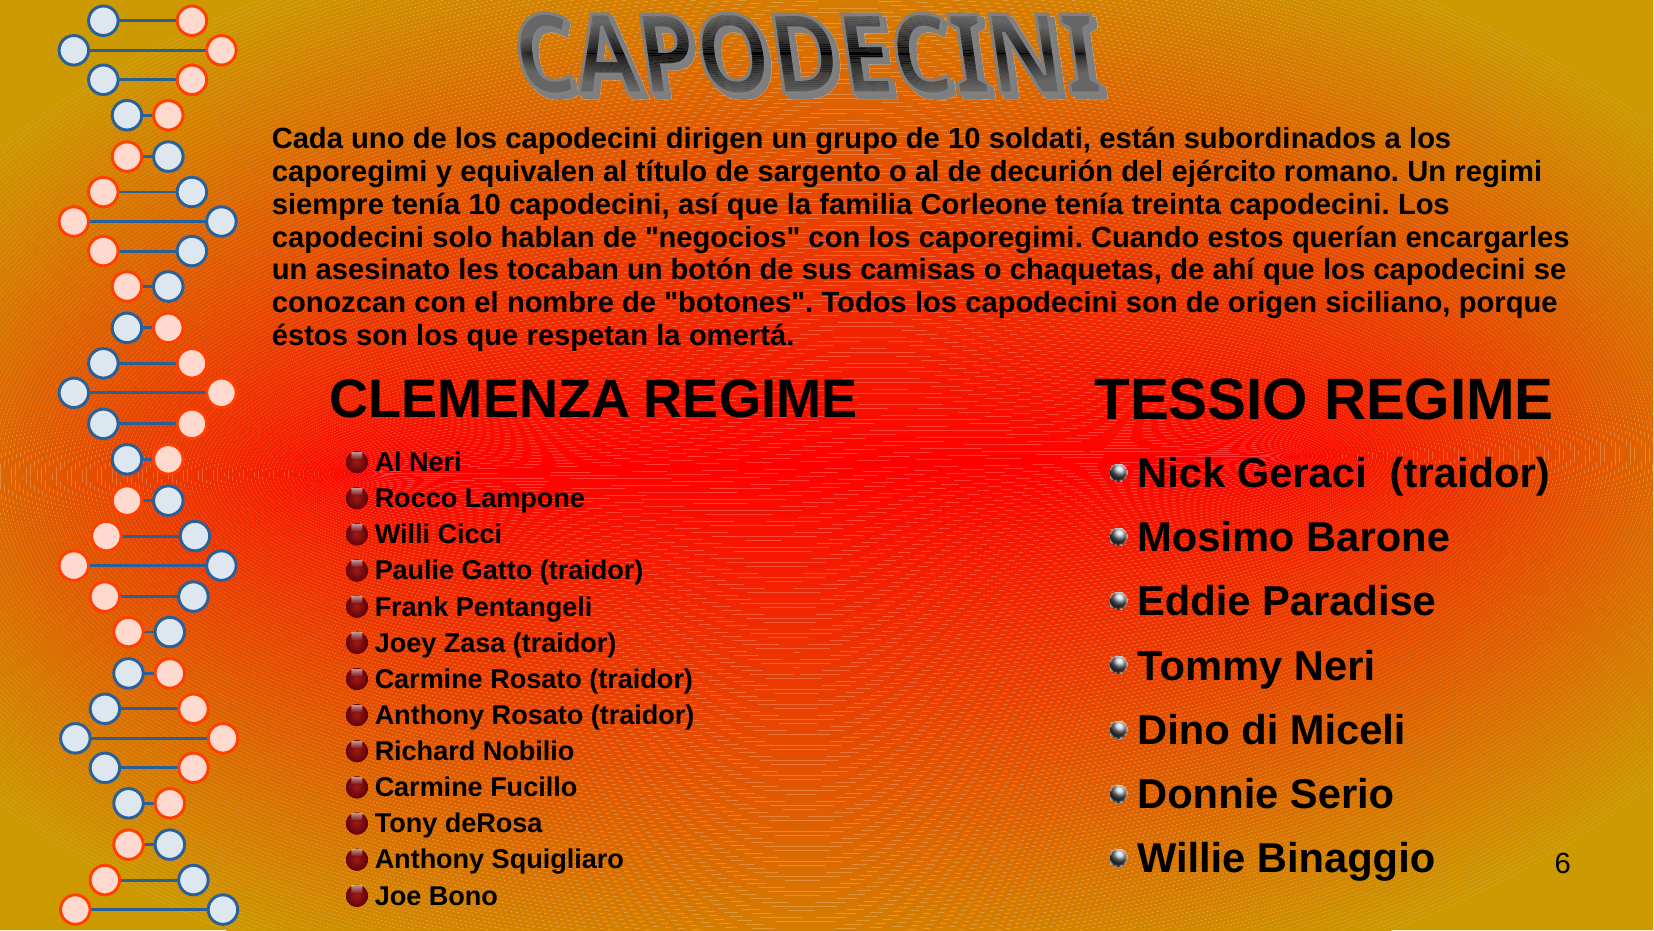

CAPODECINI
Cada uno de los capodecini dirigen un grupo de 10 soldati, están subordinados a los caporegimi y equivalen al título de sargento o al de decurión del ejército romano. Un regimi siempre tenía 10 capodecini, así que la familia Corleone tenía treinta capodecini. Los capodecini solo hablan de "negocios" con los caporegimi. Cuando estos querían encargarles un asesinato les tocaban un botón de sus camisas o chaquetas, de ahí que los capodecini se conozcan con el nombre de "botones". Todos los capodecini son de origen siciliano, porque éstos son los que respetan la omertá.
Tessio Regime
Nick Geraci (traidor)
Mosimo Barone
Eddie Paradise
Tommy Neri
Dino di Miceli
Donnie Serio
Willie Binaggio
Clemenza Regime
Al Neri
Rocco Lampone
Willi Cicci
Paulie Gatto (traidor)
Frank Pentangeli
Joey Zasa (traidor)
Carmine Rosato (traidor)
Anthony Rosato (traidor)
Richard Nobilio
Carmine Fucillo
Tony deRosa
Anthony Squigliaro
Joe Bono
6